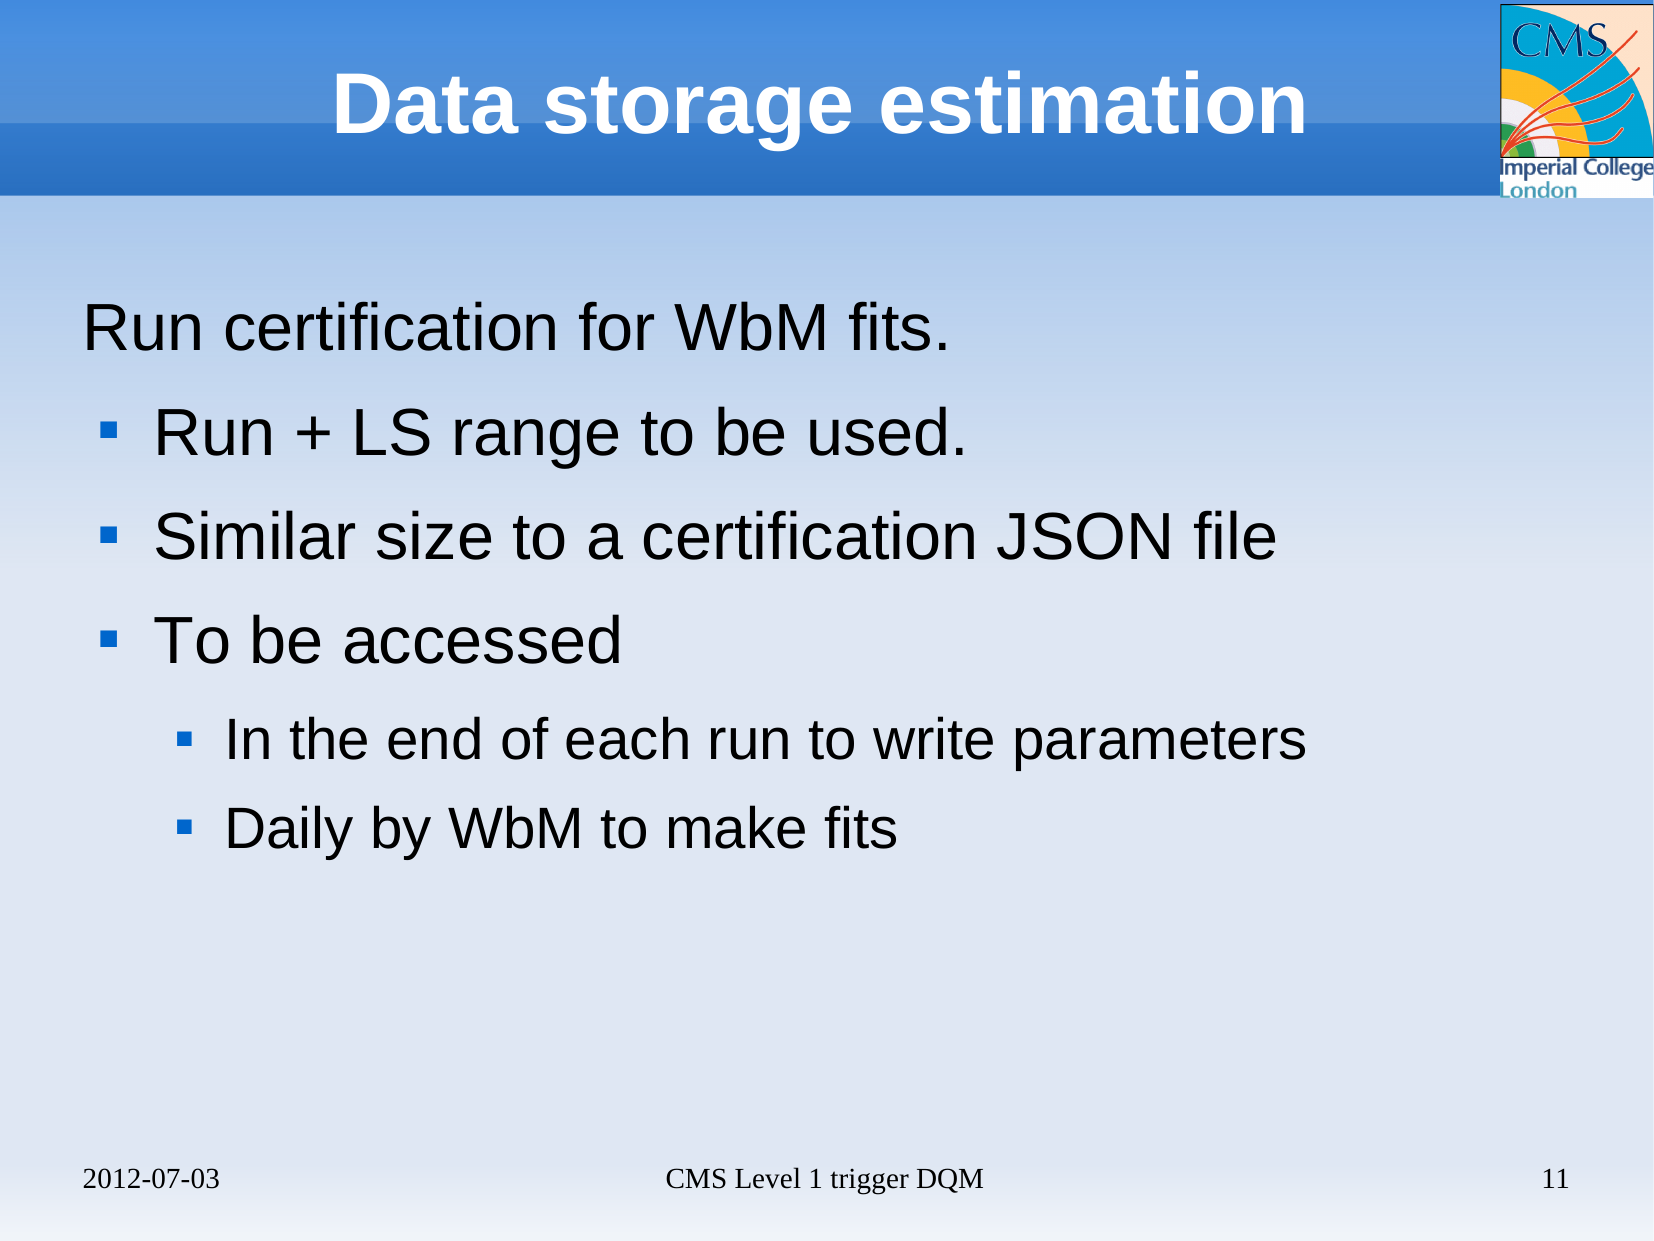

# Data storage estimation
Run certification for WbM fits.
Run + LS range to be used.
Similar size to a certification JSON file
To be accessed
In the end of each run to write parameters
Daily by WbM to make fits
2012-07-03
CMS Level 1 trigger DQM
11